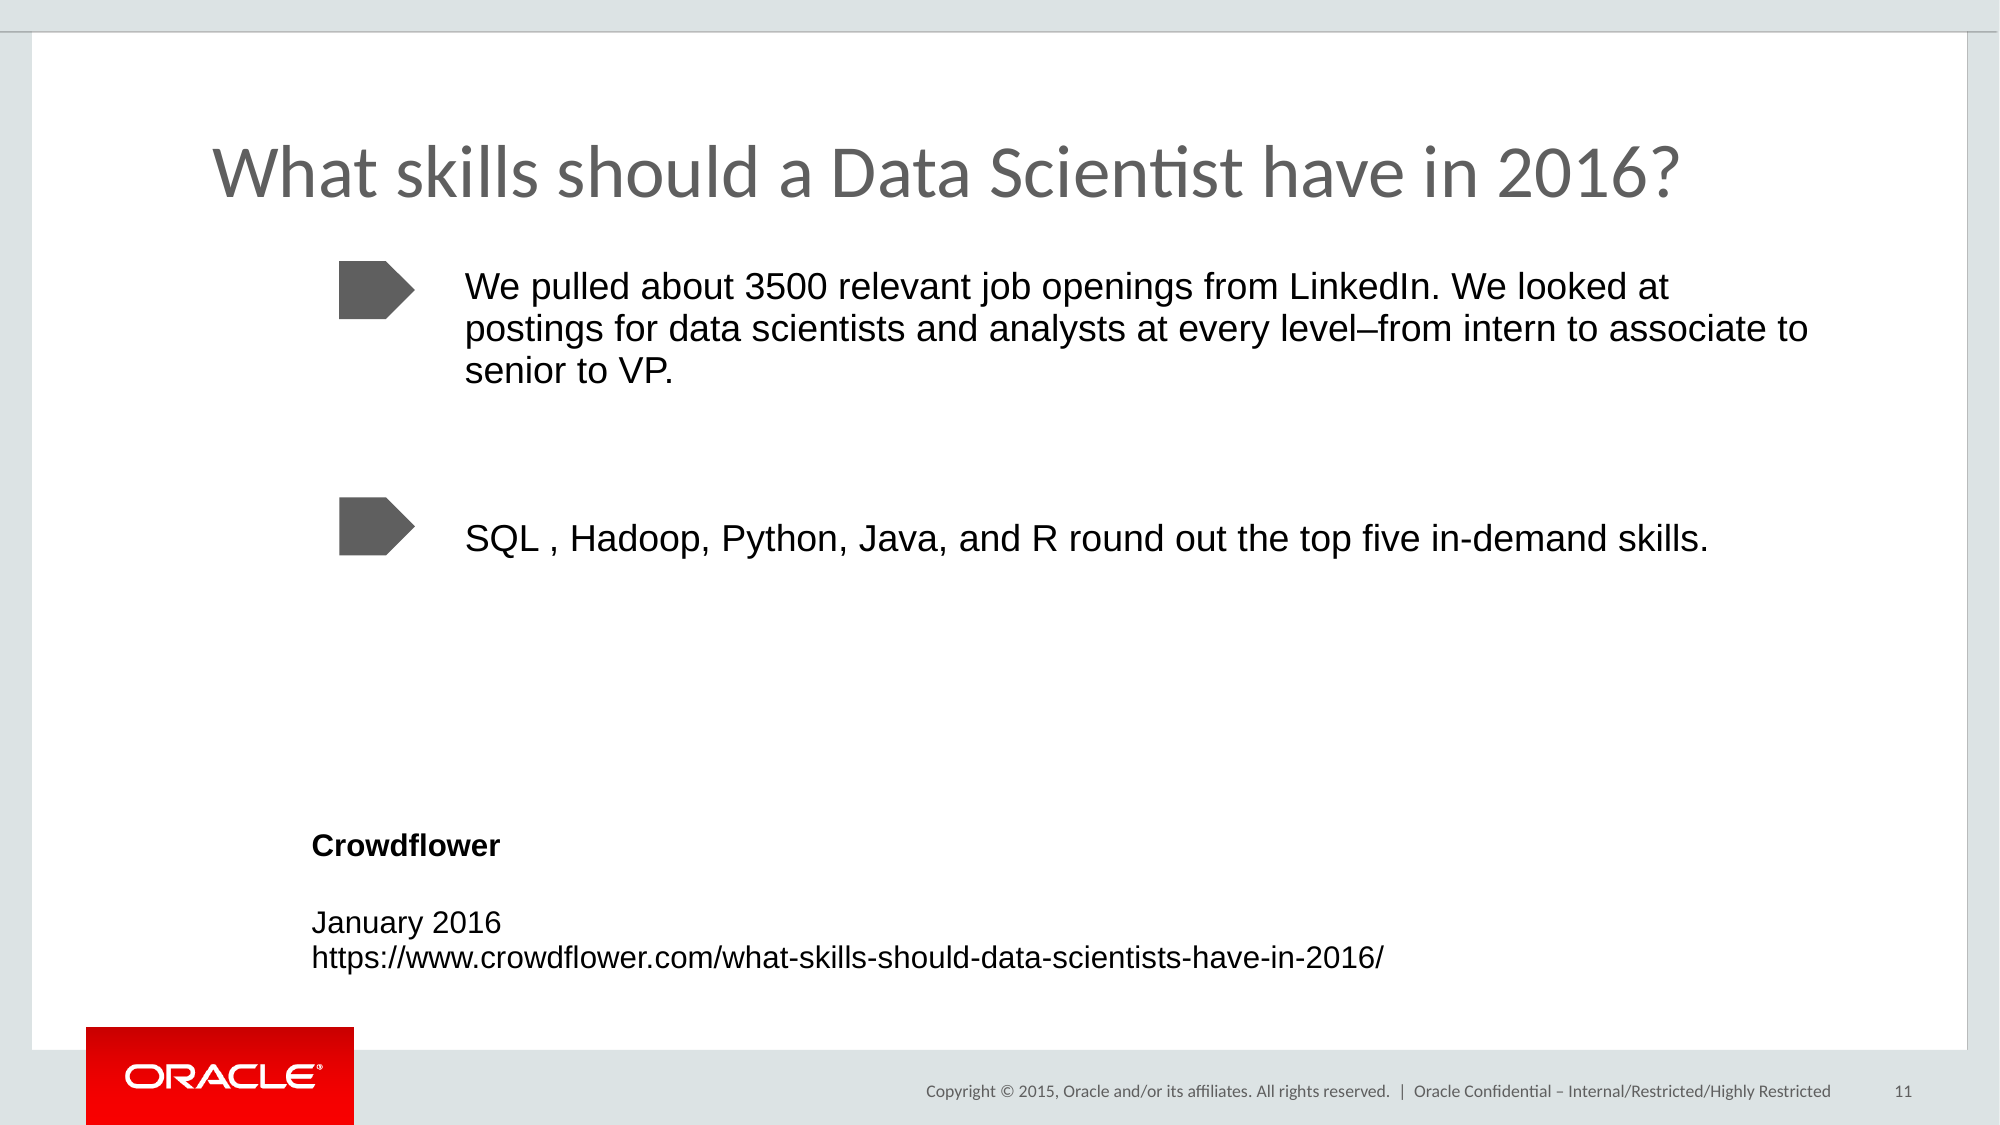

# What skills should a Data Scientist have in 2016?
We pulled about 3500 relevant job openings from LinkedIn. We looked at postings for data scientists and analysts at every level–from intern to associate to senior to VP.
SQL , Hadoop, Python, Java, and R round out the top five in-demand skills.
Crowdflower
January 2016
https://www.crowdflower.com/what-skills-should-data-scientists-have-in-2016/
Oracle Confidential – Internal/Restricted/Highly Restricted